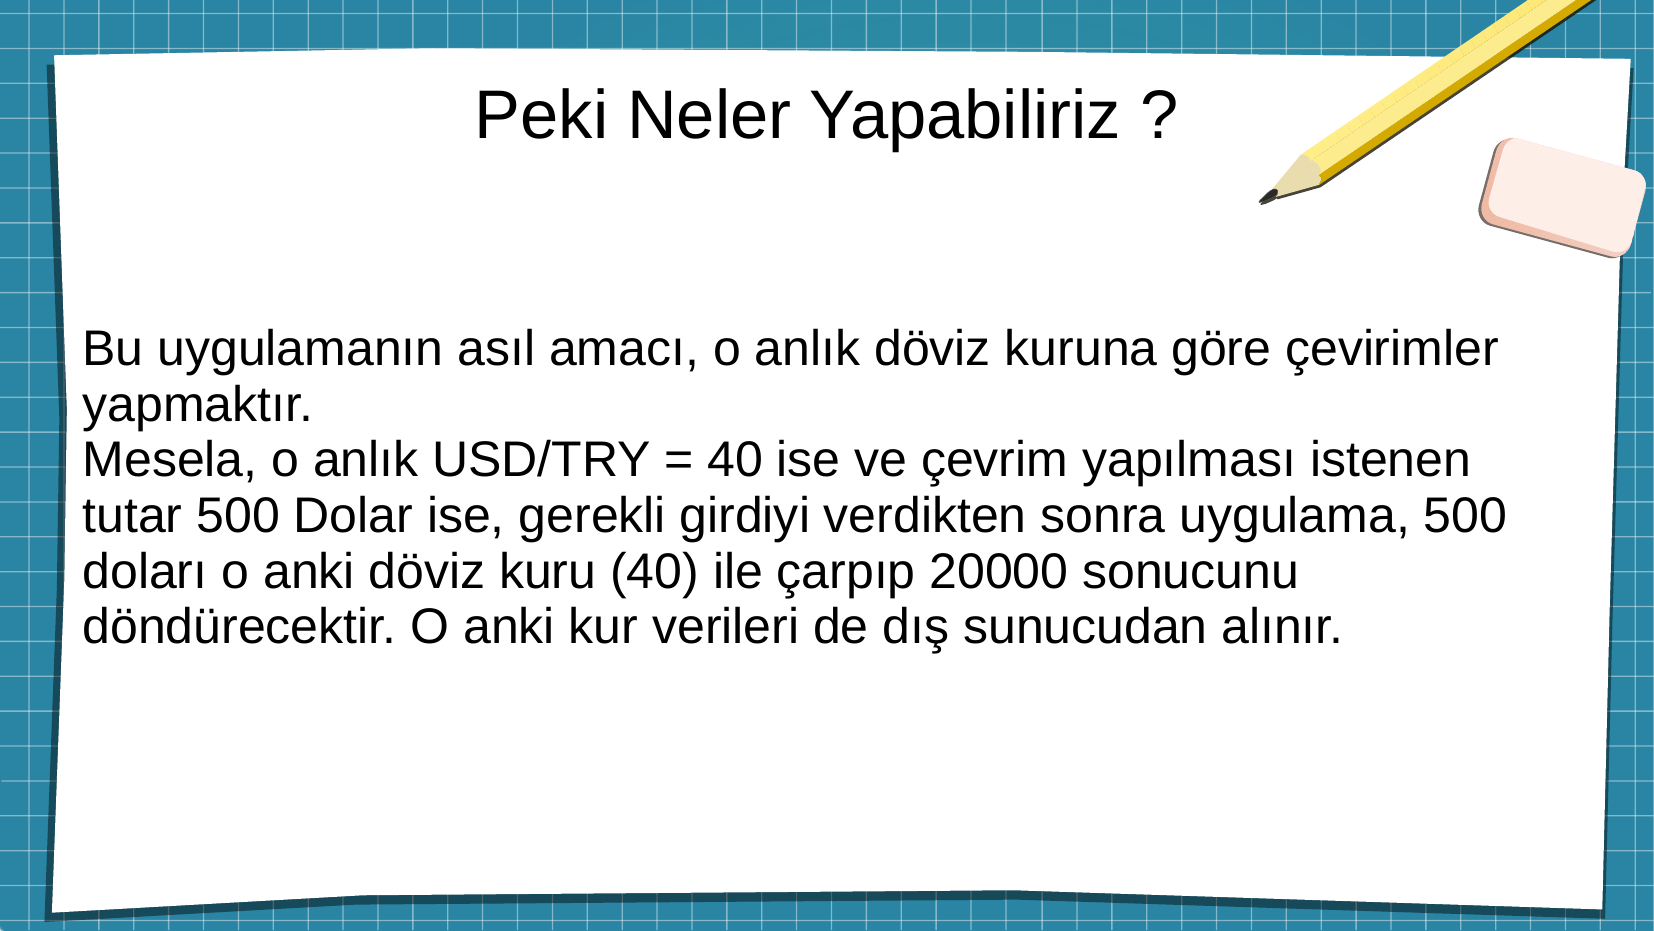

# Peki Neler Yapabiliriz ?
Bu uygulamanın asıl amacı, o anlık döviz kuruna göre çevirimler yapmaktır.
Mesela, o anlık USD/TRY = 40 ise ve çevrim yapılması istenen tutar 500 Dolar ise, gerekli girdiyi verdikten sonra uygulama, 500 doları o anki döviz kuru (40) ile çarpıp 20000 sonucunu döndürecektir. O anki kur verileri de dış sunucudan alınır.